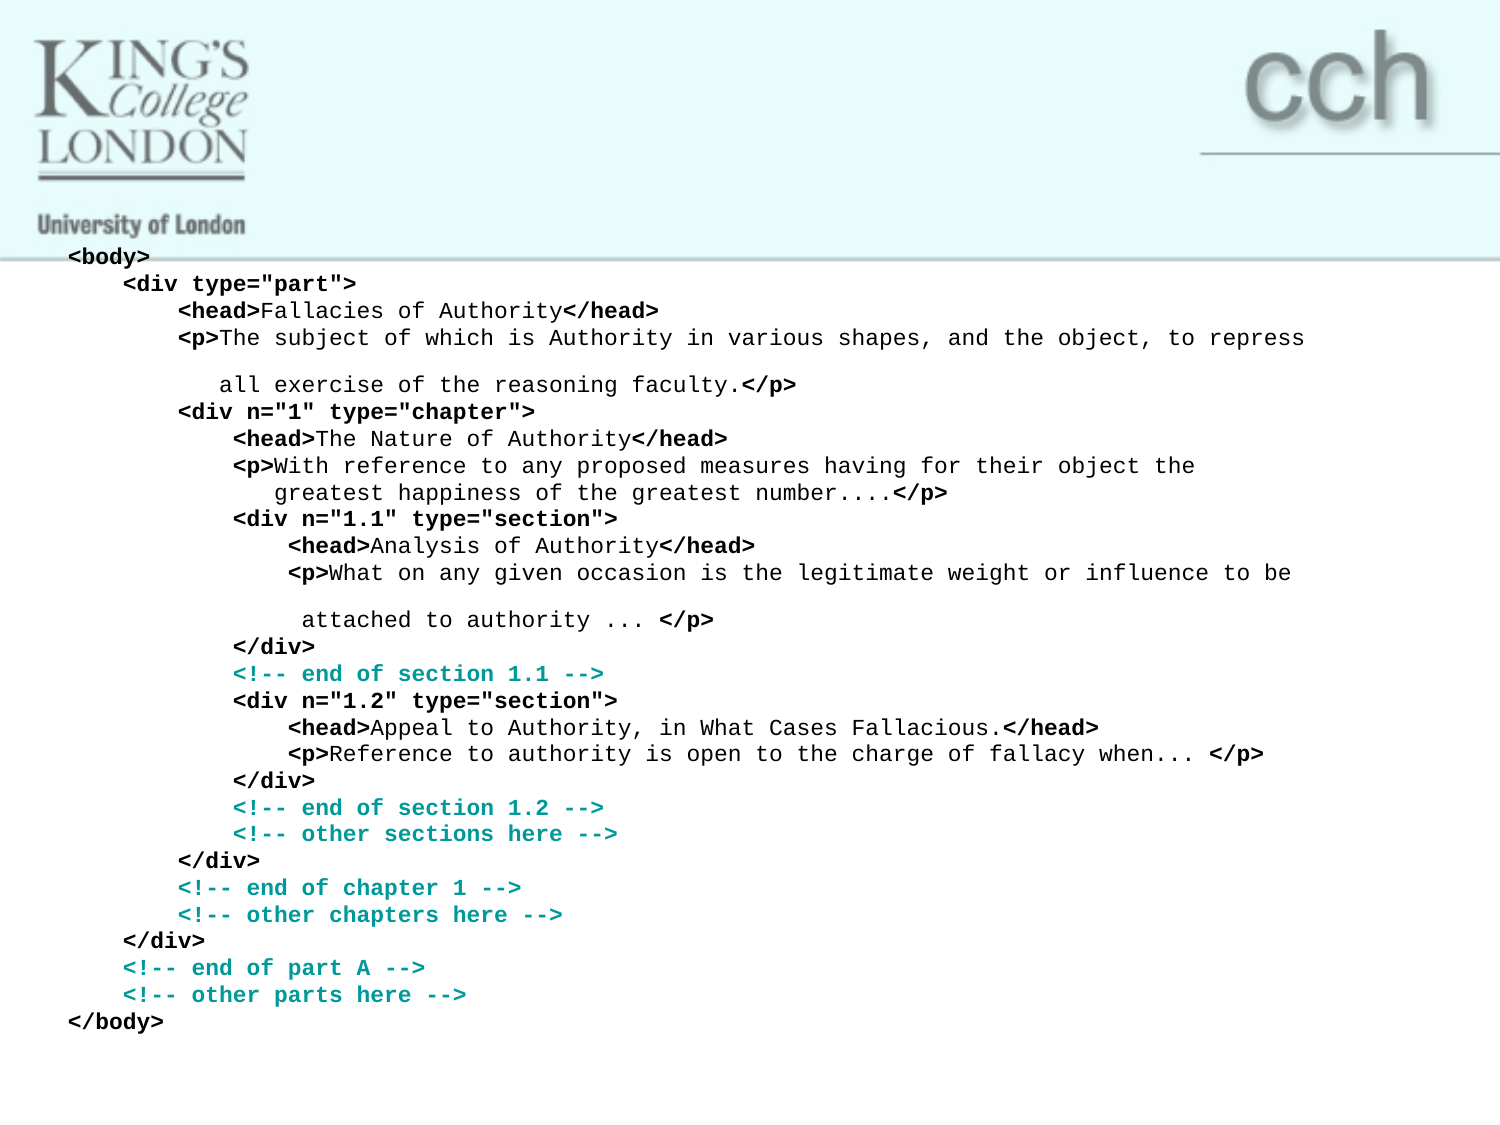

# <body>
 <div type="part">
 <head>Fallacies of Authority</head>
 <p>The subject of which is Authority in various shapes, and the object, to repress
 all exercise of the reasoning faculty.</p>
 <div n="1" type="chapter">
 <head>The Nature of Authority</head>
 <p>With reference to any proposed measures having for their object the
 greatest happiness of the greatest number....</p>
 <div n="1.1" type="section">
 <head>Analysis of Authority</head>
 <p>What on any given occasion is the legitimate weight or influence to be
 attached to authority ... </p>
 </div>
 <!-- end of section 1.1 -->
 <div n="1.2" type="section">
 <head>Appeal to Authority, in What Cases Fallacious.</head>
 <p>Reference to authority is open to the charge of fallacy when... </p>
 </div>
 <!-- end of section 1.2 -->
 <!-- other sections here -->
 </div>
 <!-- end of chapter 1 -->
 <!-- other chapters here -->
 </div>
 <!-- end of part A -->
 <!-- other parts here -->
</body>